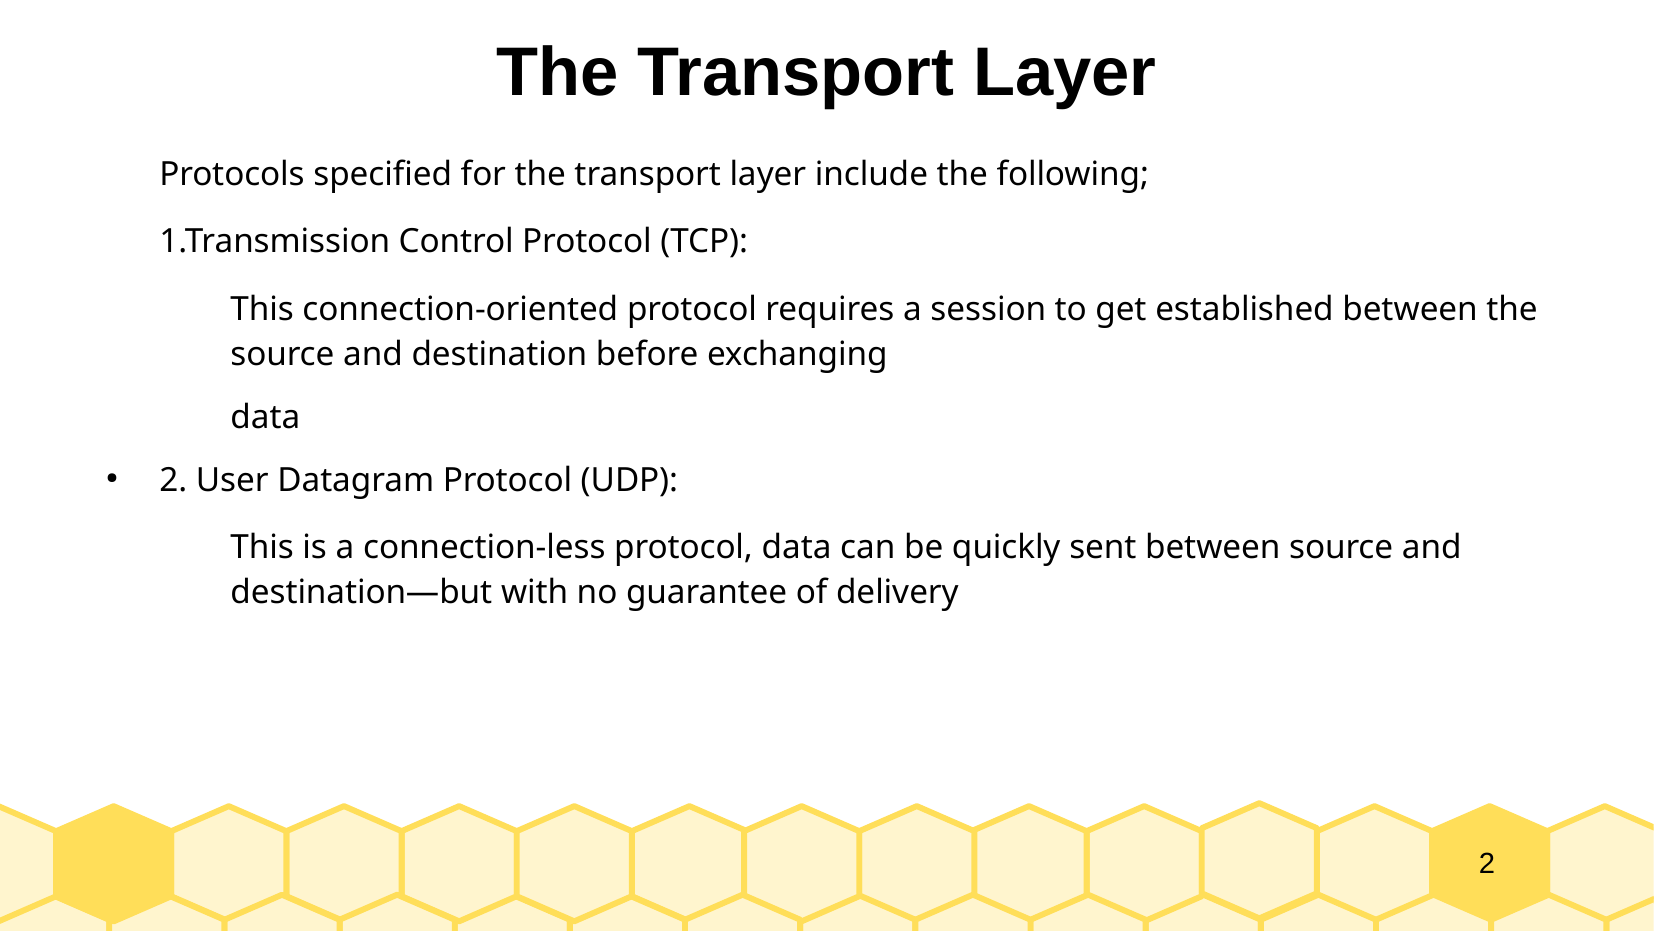

# The Transport Layer
Protocols specified for the transport layer include the following;
1.Transmission Control Protocol (TCP):
This connection-oriented protocol requires a session to get established between the source and destination before exchanging
data
2. User Datagram Protocol (UDP):
This is a connection-less protocol, data can be quickly sent between source and destination—but with no guarantee of delivery